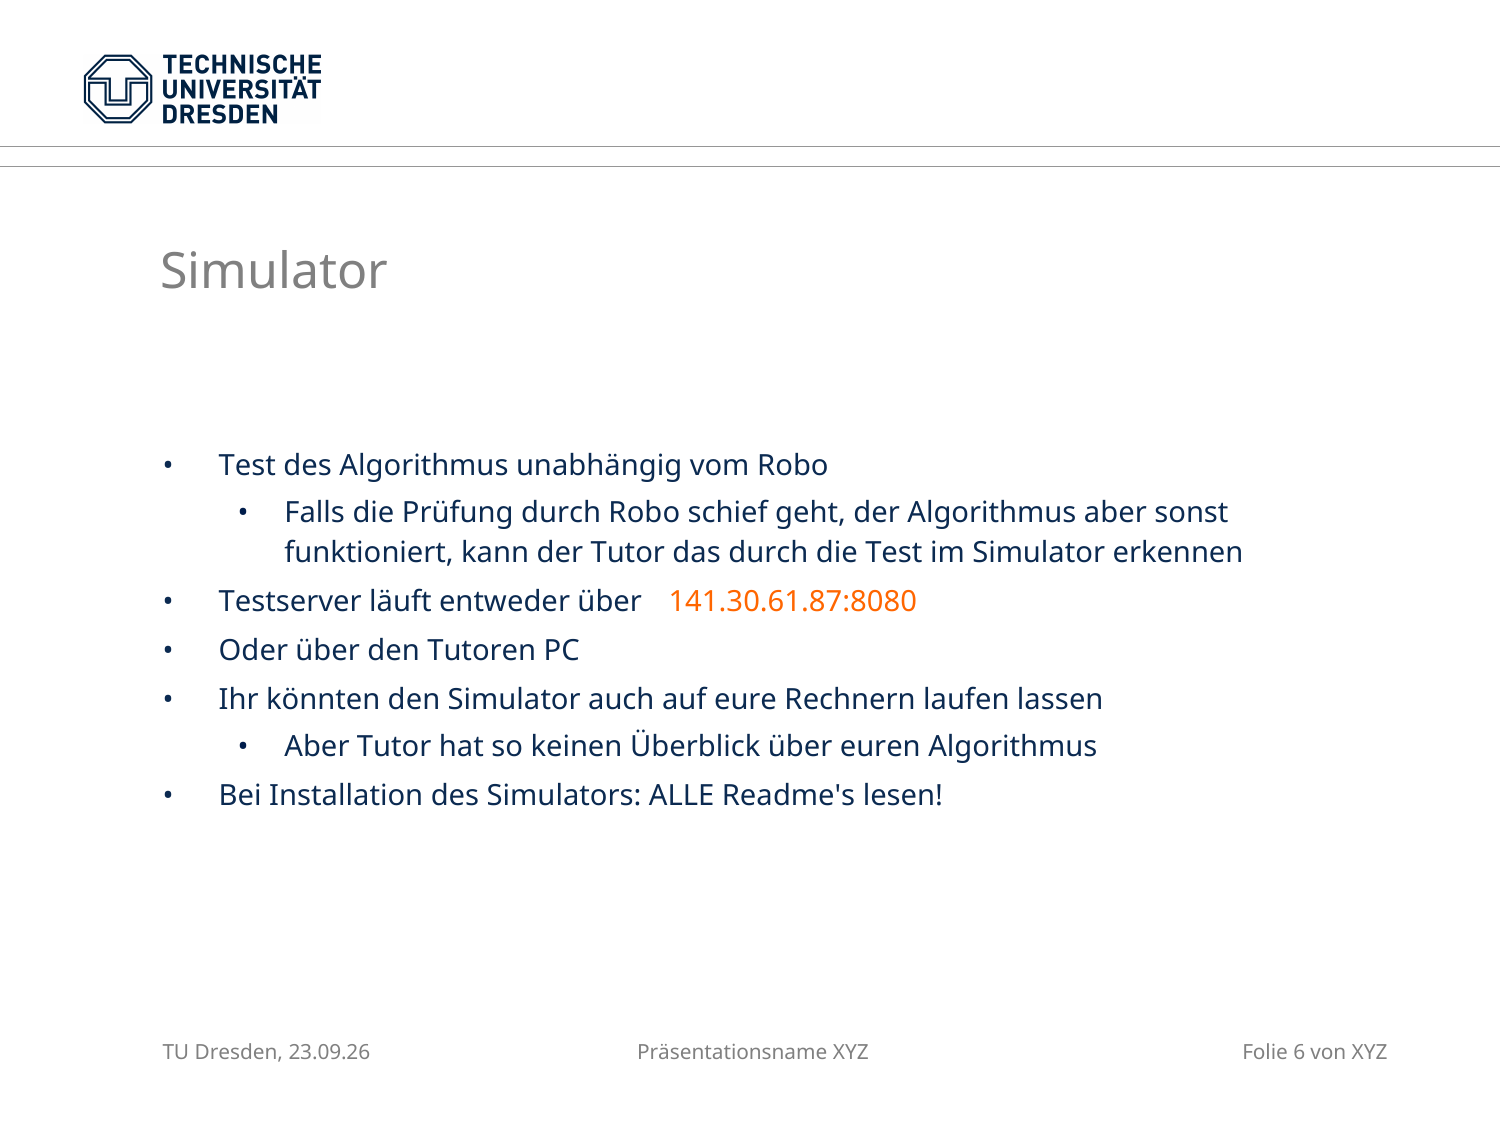

# Simulator
Test des Algorithmus unabhängig vom Robo
Falls die Prüfung durch Robo schief geht, der Algorithmus aber sonst funktioniert, kann der Tutor das durch die Test im Simulator erkennen
Testserver läuft entweder über 	141.30.61.87:8080
Oder über den Tutoren PC
Ihr könnten den Simulator auch auf eure Rechnern laufen lassen
Aber Tutor hat so keinen Überblick über euren Algorithmus
Bei Installation des Simulators: ALLE Readme's lesen!
6